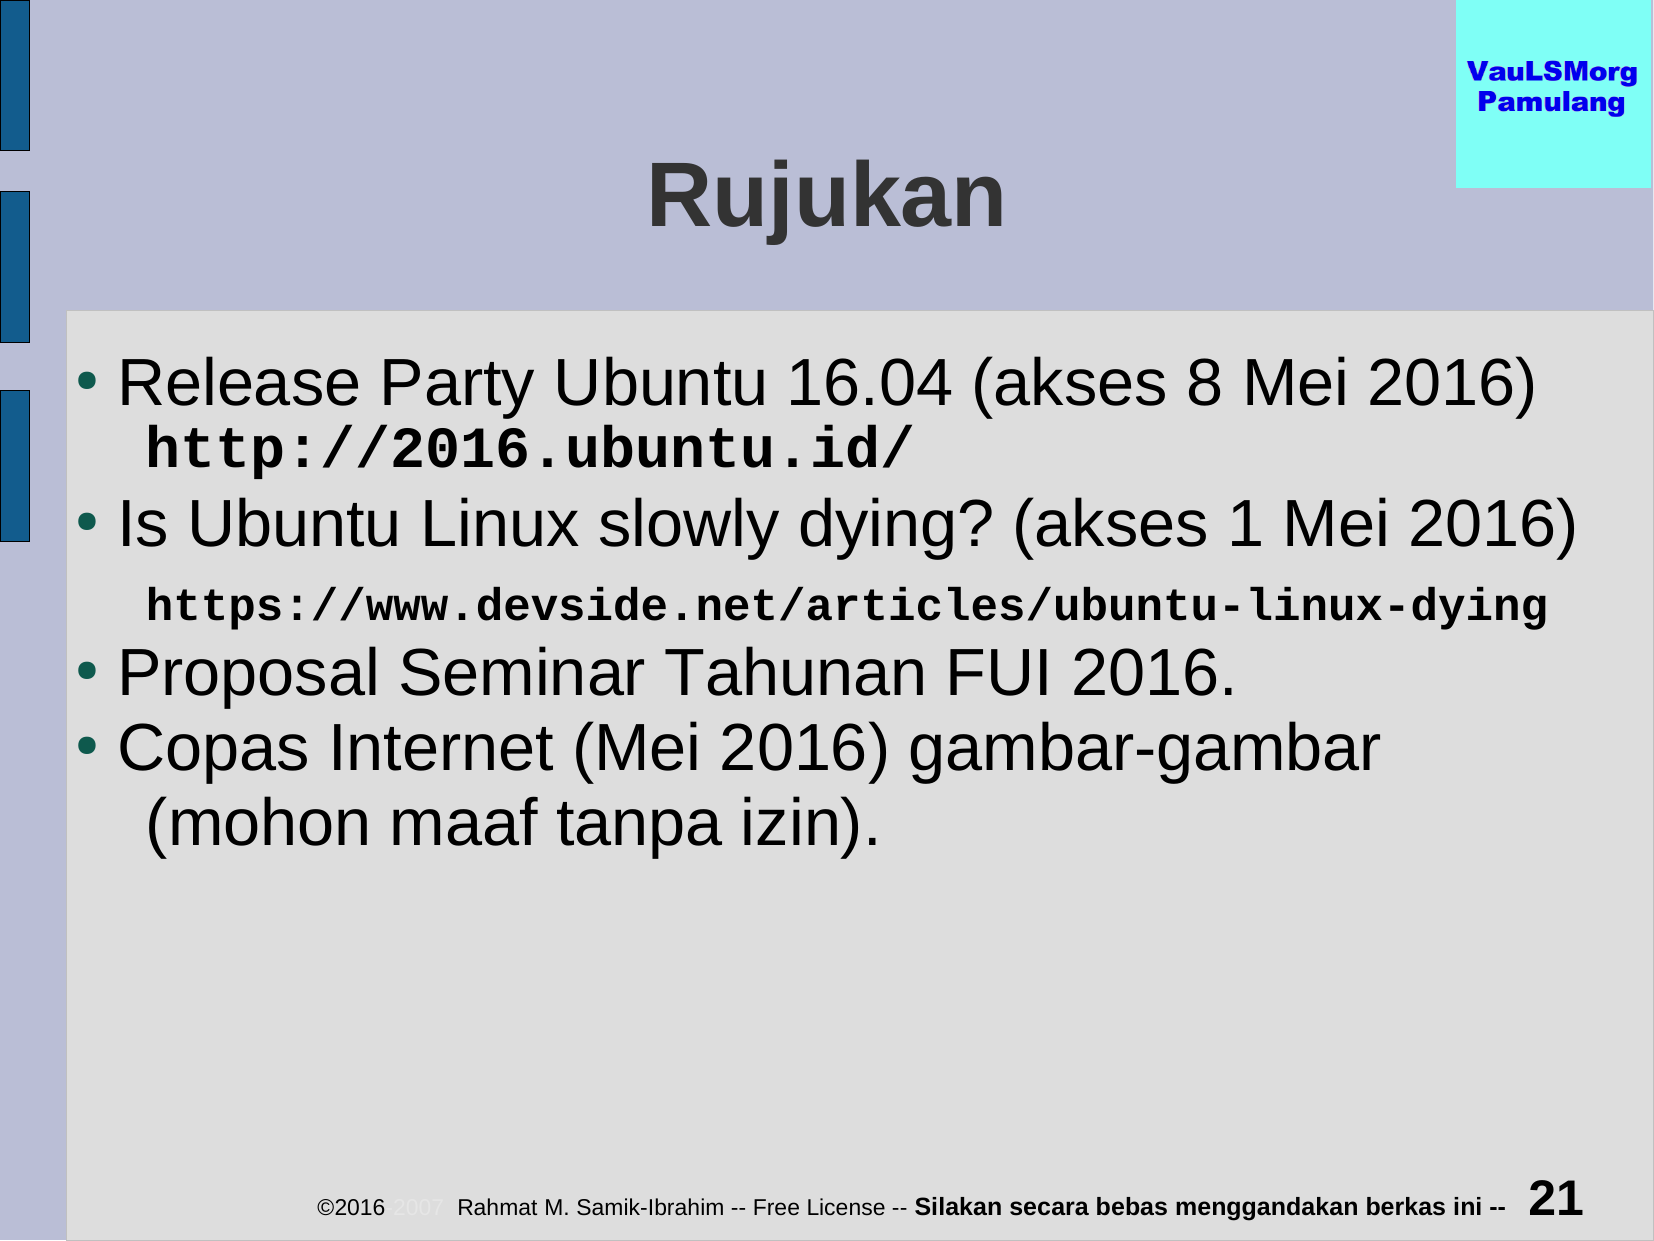

# Rujukan
 Release Party Ubuntu 16.04 (akses 8 Mei 2016) http://2016.ubuntu.id/
 Is Ubuntu Linux slowly dying? (akses 1 Mei 2016) https://www.devside.net/articles/ubuntu-linux-dying
 Proposal Seminar Tahunan FUI 2016.
 Copas Internet (Mei 2016) gambar-gambar (mohon maaf tanpa izin).